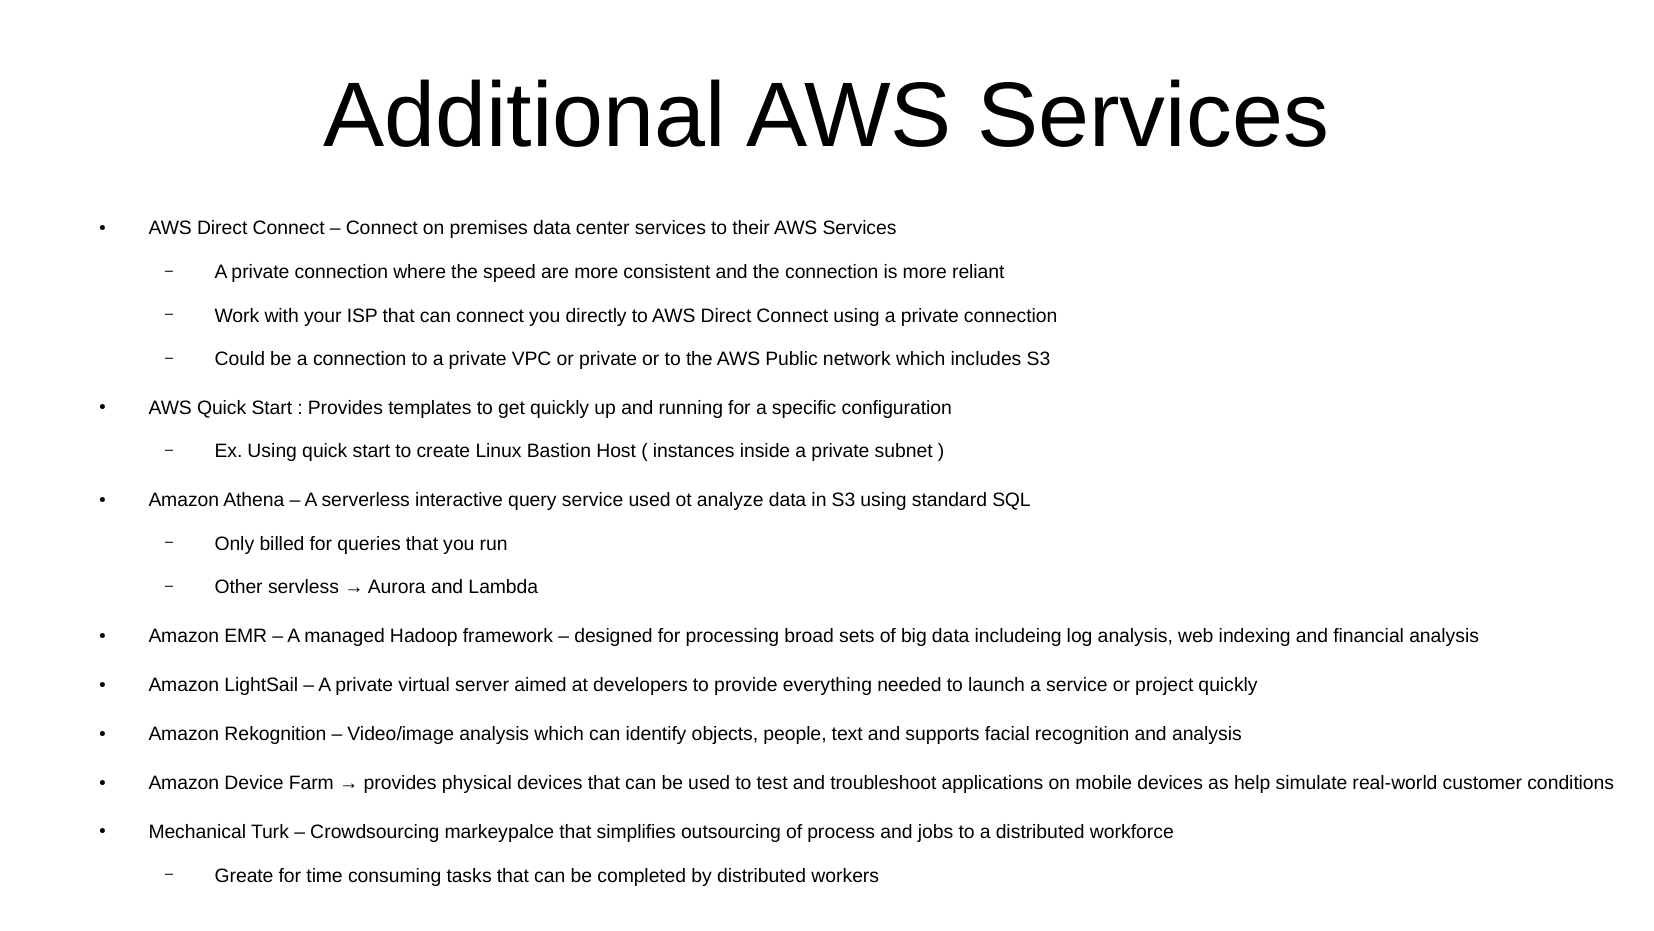

# Additional AWS Services
AWS Direct Connect – Connect on premises data center services to their AWS Services
A private connection where the speed are more consistent and the connection is more reliant
Work with your ISP that can connect you directly to AWS Direct Connect using a private connection
Could be a connection to a private VPC or private or to the AWS Public network which includes S3
AWS Quick Start : Provides templates to get quickly up and running for a specific configuration
Ex. Using quick start to create Linux Bastion Host ( instances inside a private subnet )
Amazon Athena – A serverless interactive query service used ot analyze data in S3 using standard SQL
Only billed for queries that you run
Other servless → Aurora and Lambda
Amazon EMR – A managed Hadoop framework – designed for processing broad sets of big data includeing log analysis, web indexing and financial analysis
Amazon LightSail – A private virtual server aimed at developers to provide everything needed to launch a service or project quickly
Amazon Rekognition – Video/image analysis which can identify objects, people, text and supports facial recognition and analysis
Amazon Device Farm → provides physical devices that can be used to test and troubleshoot applications on mobile devices as help simulate real-world customer conditions
Mechanical Turk – Crowdsourcing markeypalce that simplifies outsourcing of process and jobs to a distributed workforce
Greate for time consuming tasks that can be completed by distributed workers